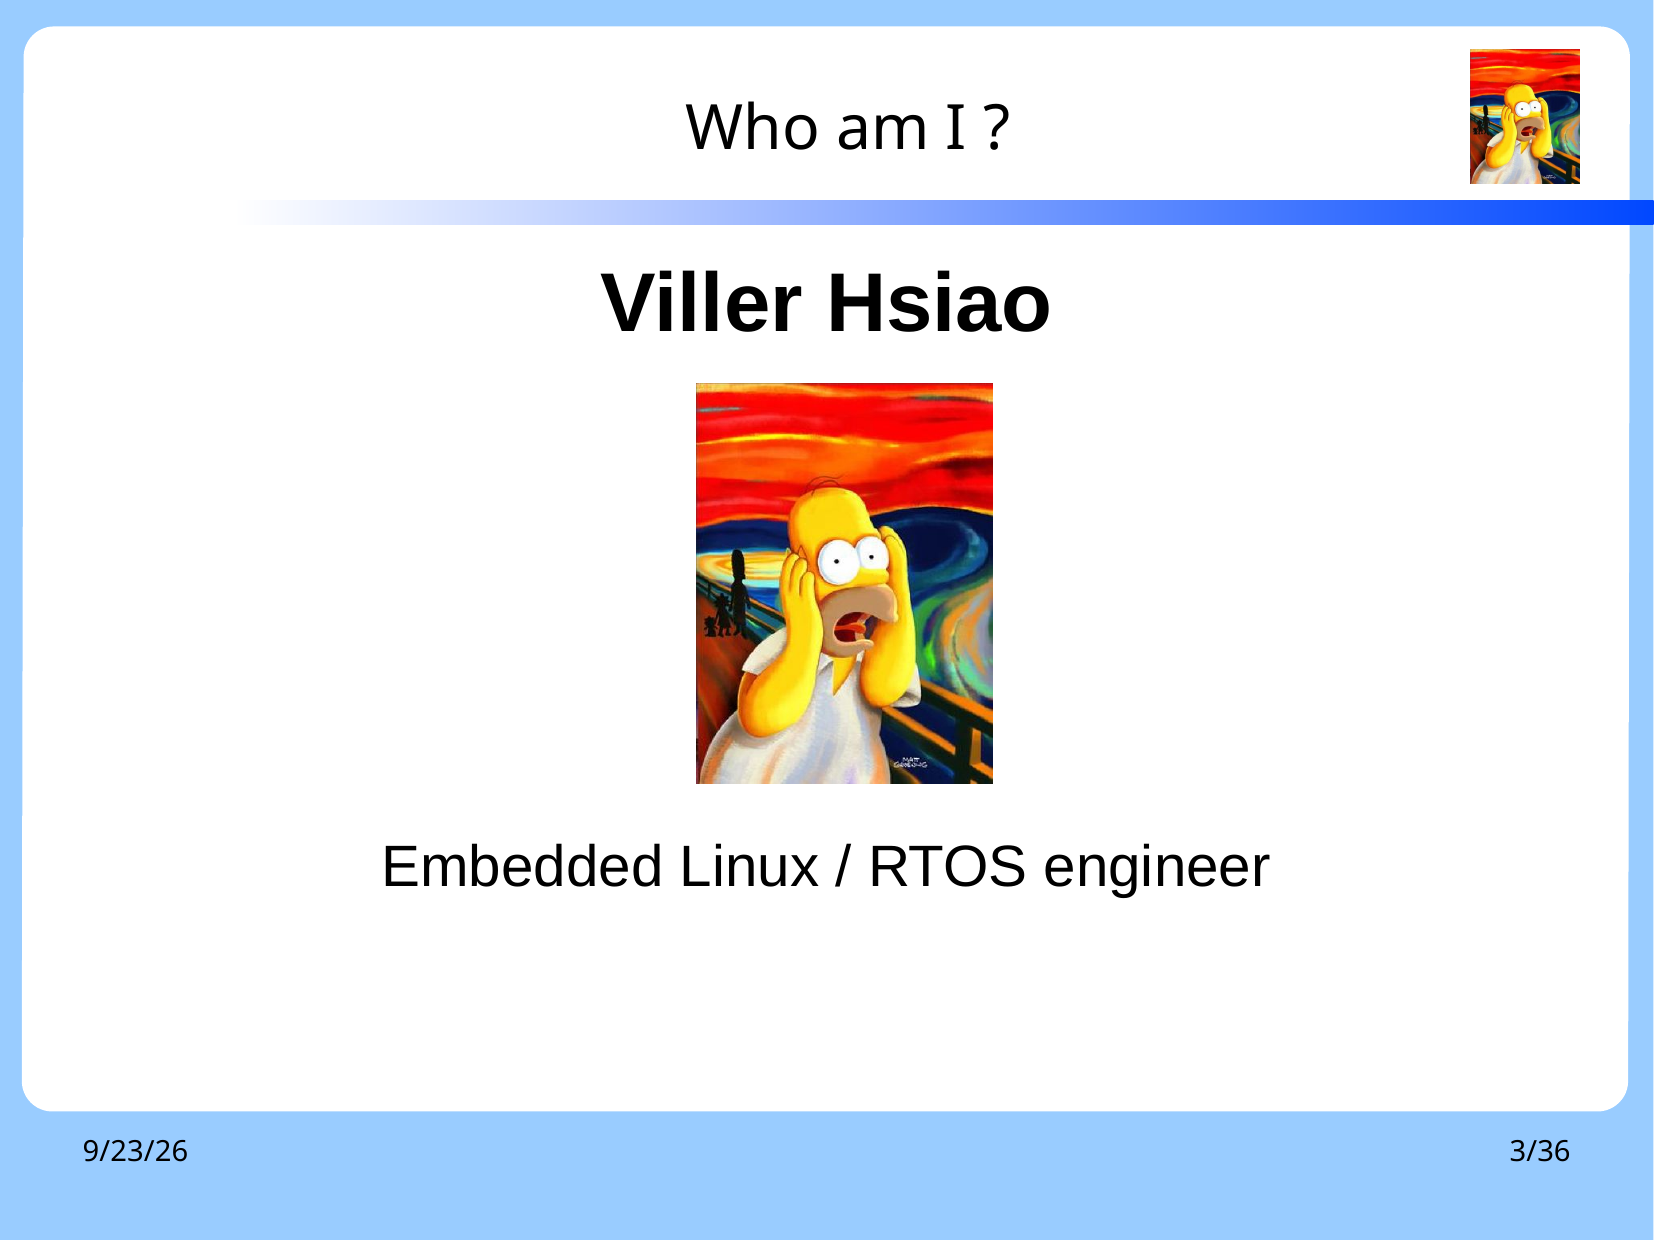

# Who am I ?
Viller Hsiao
Embedded Linux / RTOS engineer
3